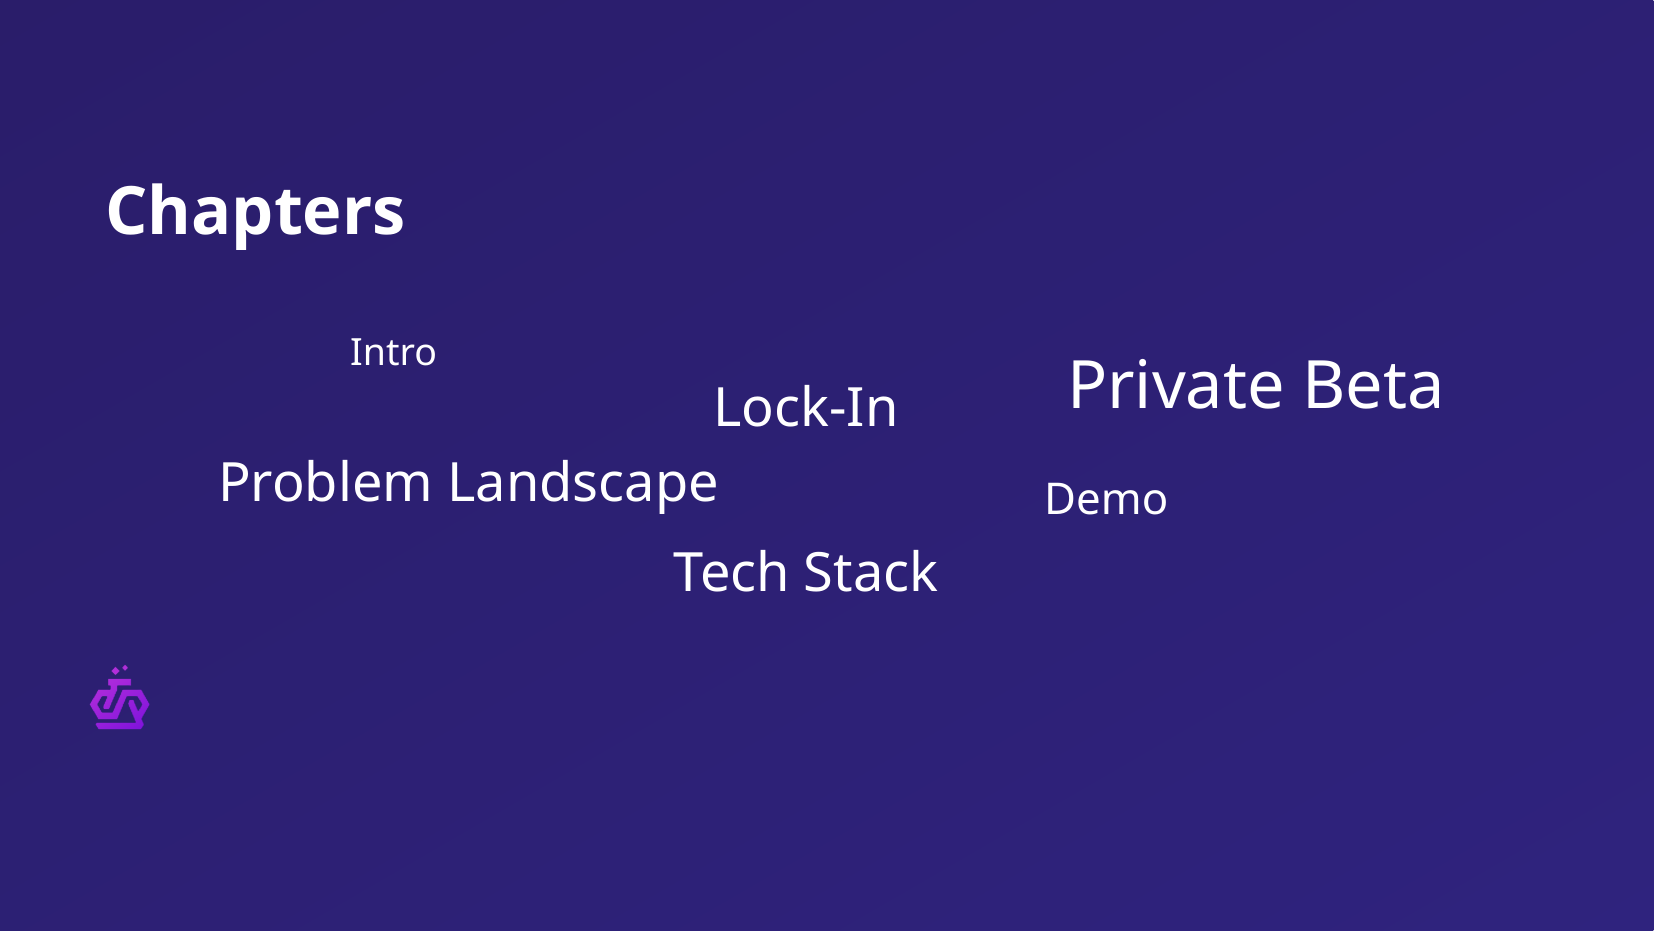

# Chapters
Intro
Private Beta
Lock-In
Problem Landscape
Demo
Tech Stack